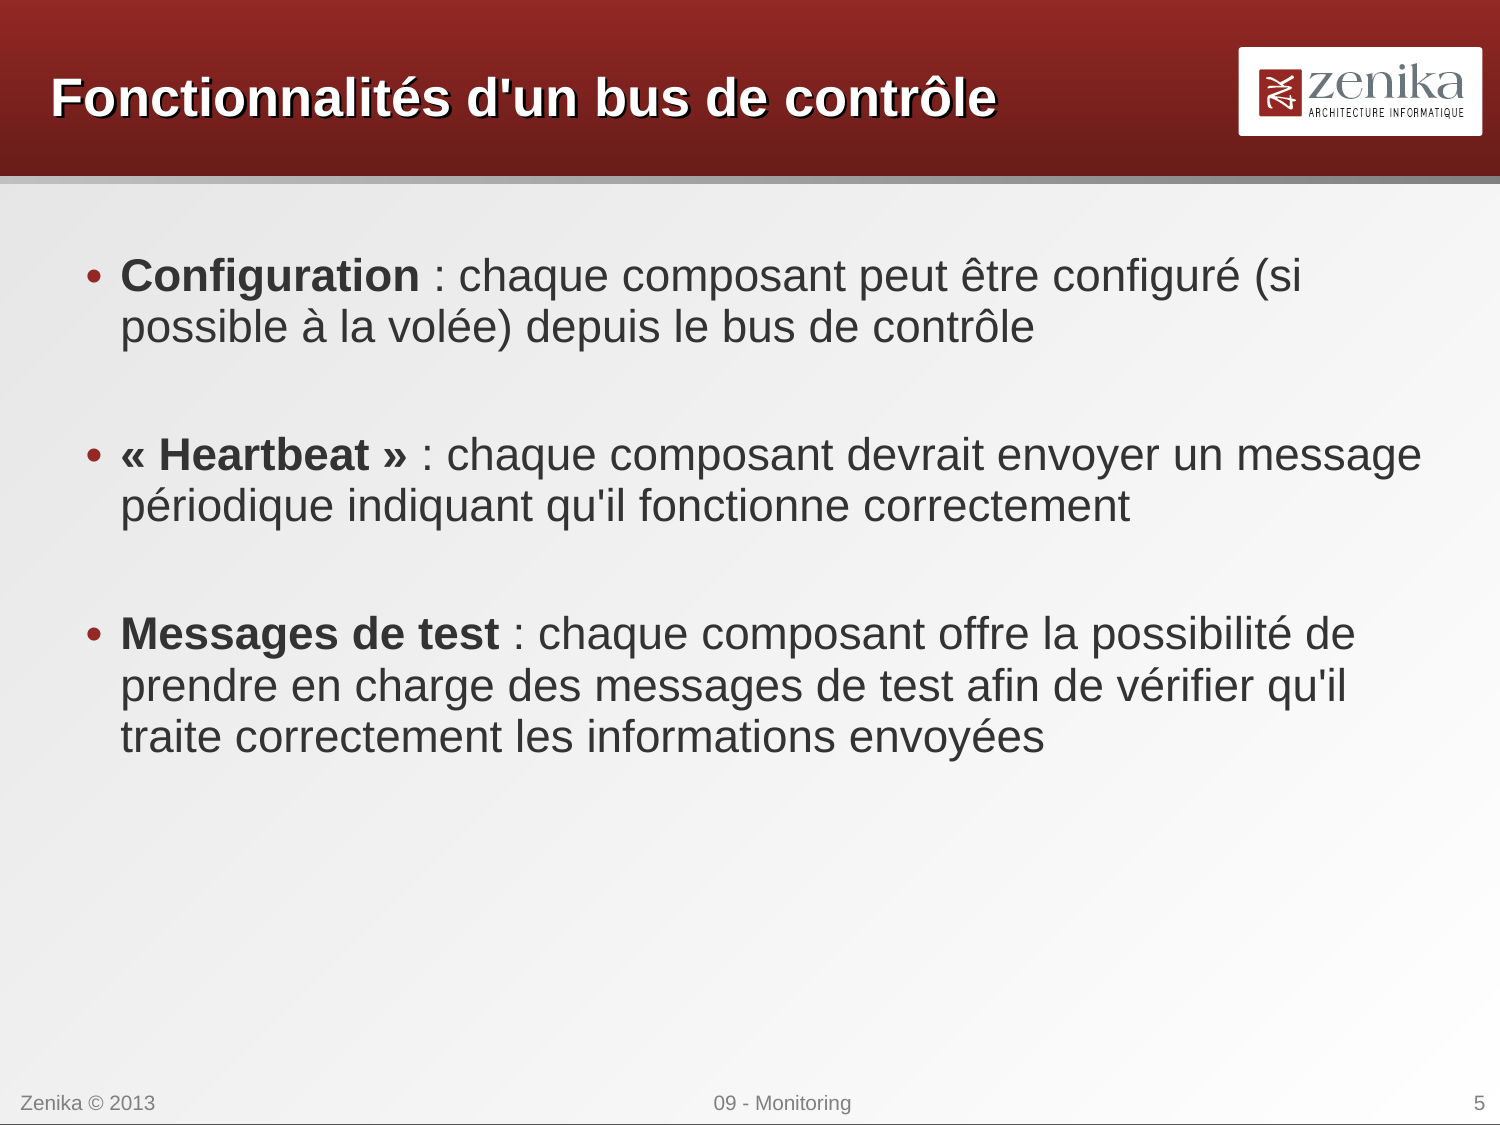

# Fonctionnalités d'un bus de contrôle
Configuration : chaque composant peut être configuré (si possible à la volée) depuis le bus de contrôle
« Heartbeat » : chaque composant devrait envoyer un message périodique indiquant qu'il fonctionne correctement
Messages de test : chaque composant offre la possibilité de prendre en charge des messages de test afin de vérifier qu'il traite correctement les informations envoyées